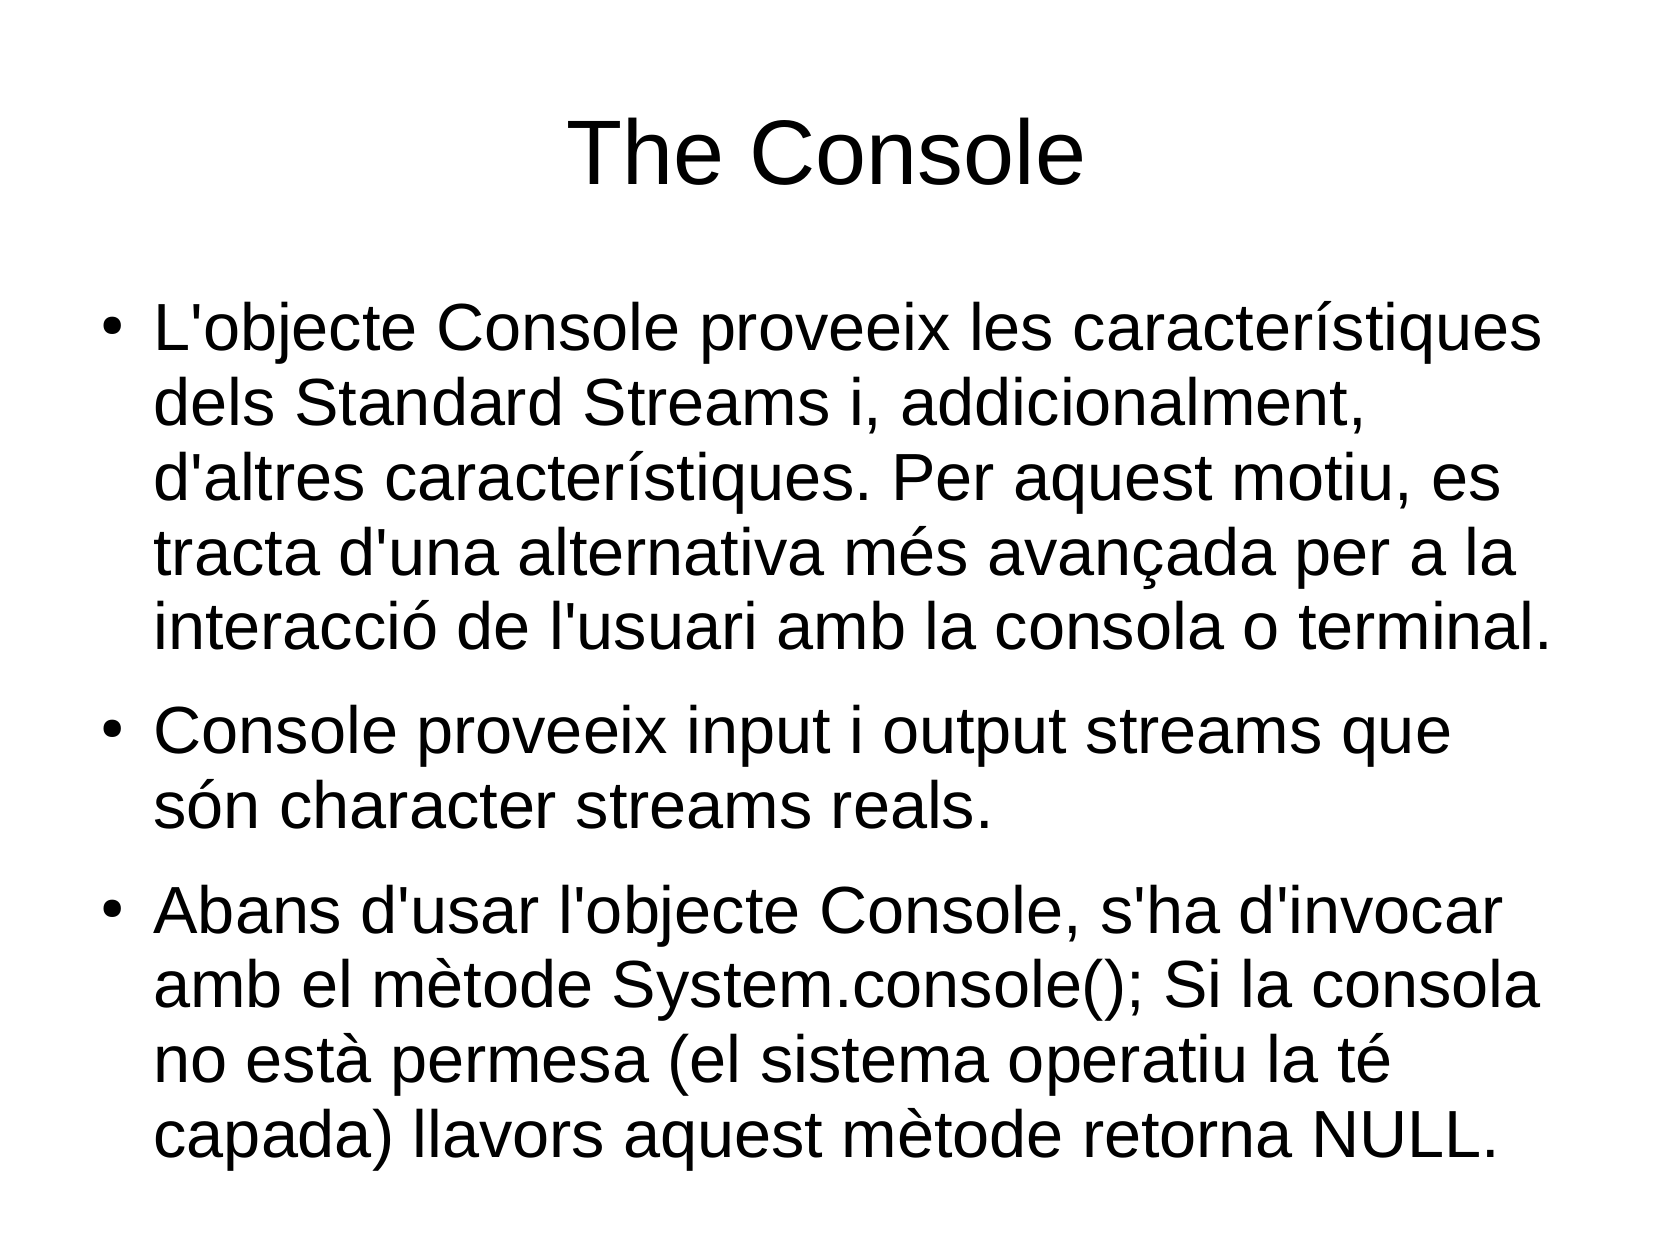

# The Console
L'objecte Console proveeix les característiques dels Standard Streams i, addicionalment, d'altres característiques. Per aquest motiu, es tracta d'una alternativa més avançada per a la interacció de l'usuari amb la consola o terminal.
Console proveeix input i output streams que són character streams reals.
Abans d'usar l'objecte Console, s'ha d'invocar amb el mètode System.console(); Si la consola no està permesa (el sistema operatiu la té capada) llavors aquest mètode retorna NULL.